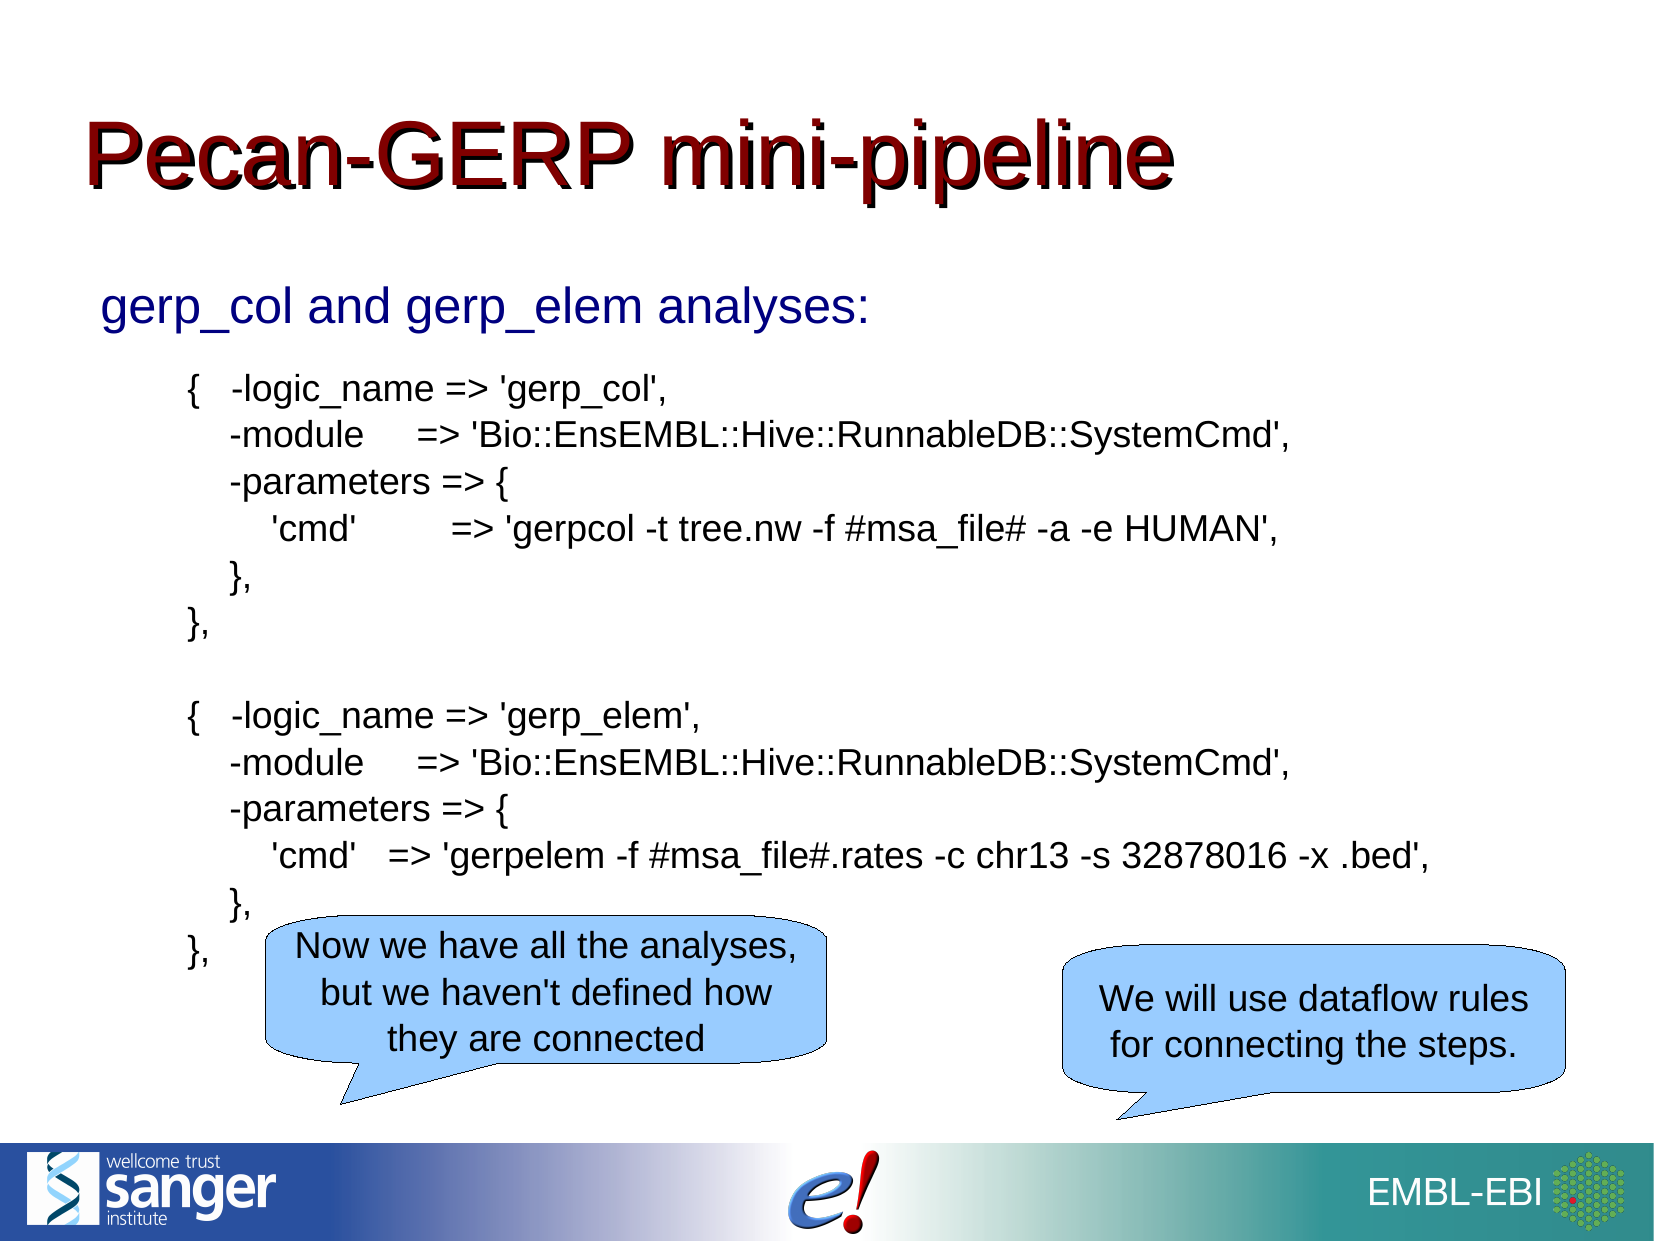

# Pecan-GERP mini-pipeline
gerp_col and gerp_elem analyses:
 { -logic_name => 'gerp_col',
 -module => 'Bio::EnsEMBL::Hive::RunnableDB::SystemCmd',
 -parameters => {
 'cmd' => 'gerpcol -t tree.nw -f #msa_file# -a -e HUMAN',
 },
 },
 { -logic_name => 'gerp_elem',
 -module => 'Bio::EnsEMBL::Hive::RunnableDB::SystemCmd',
 -parameters => {
 'cmd' => 'gerpelem -f #msa_file#.rates -c chr13 -s 32878016 -x .bed',
 },
 },
Now we have all the analyses,
but we haven't defined how
they are connected
We will use dataflow rules
for connecting the steps.